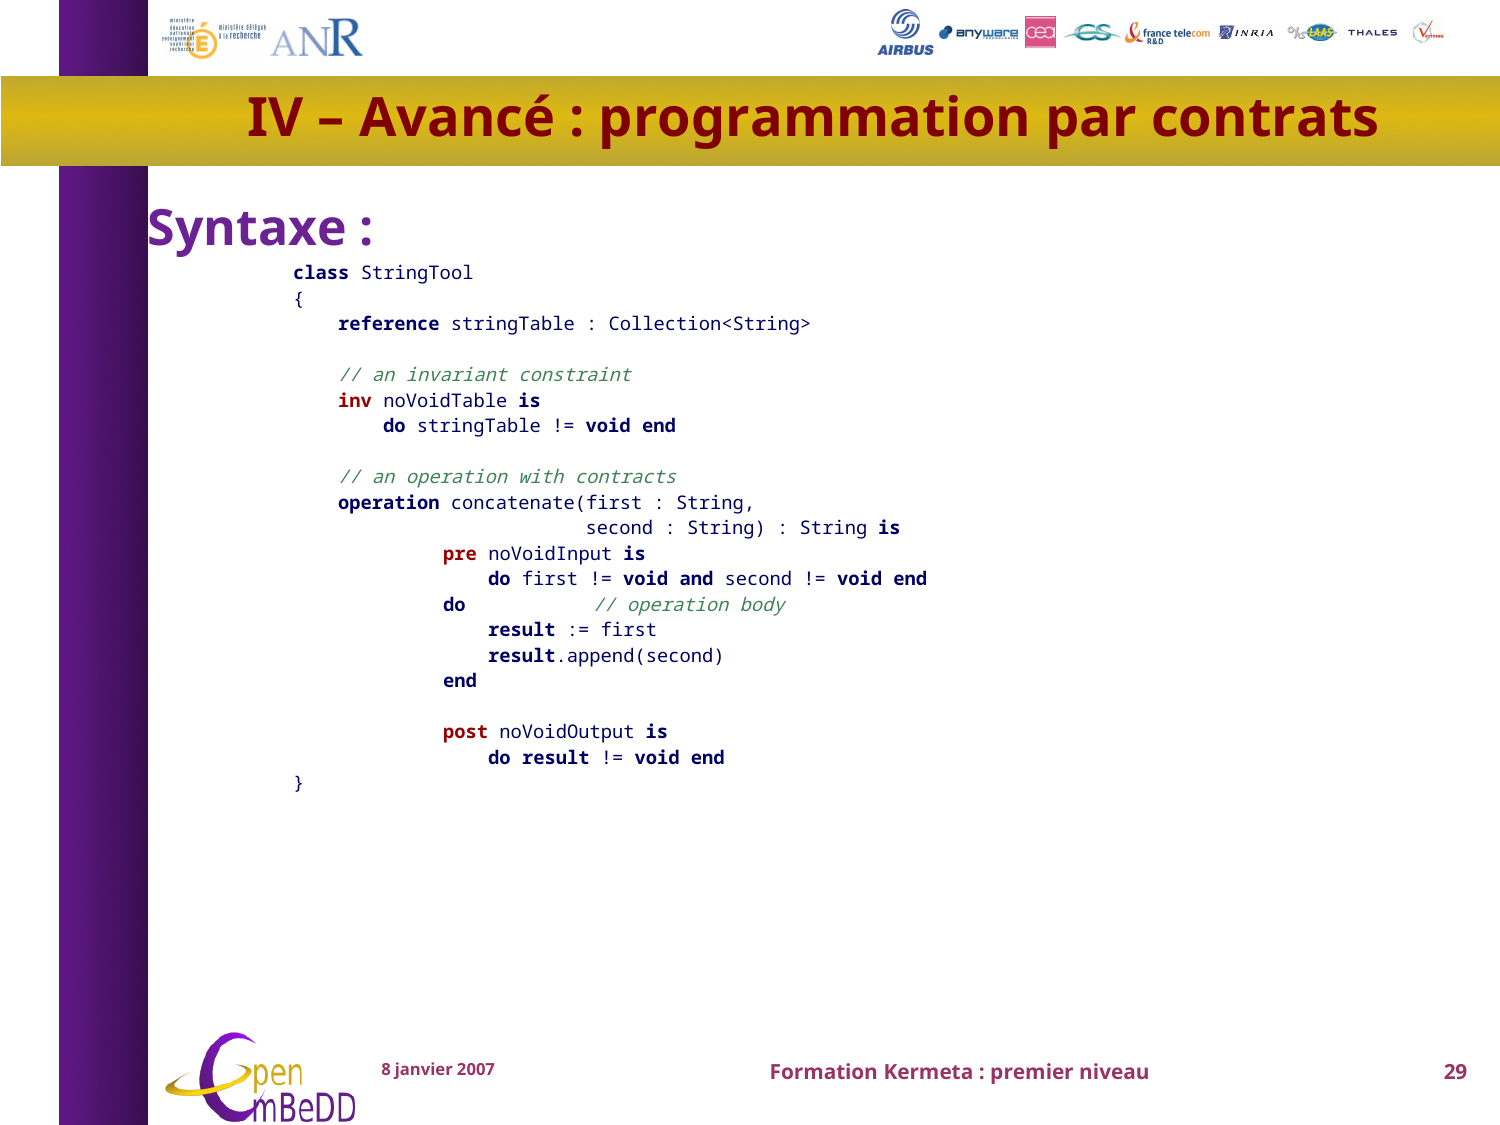

# IV – Avancé : programmation par contrats
Syntaxe :
class StringTool
{
 reference stringTable : Collection<String>
 // an invariant constraint
 inv noVoidTable is
 do stringTable != void end
 // an operation with contracts
 operation concatenate(first : String,
 second : String) : String is
 	pre noVoidInput is
 	 do first != void and second != void end
	do	// operation body
	 result := first
	 result.append(second)
	end
	post noVoidOutput is
	 do result != void end
}
Pied de page
Pied de page fixe
29